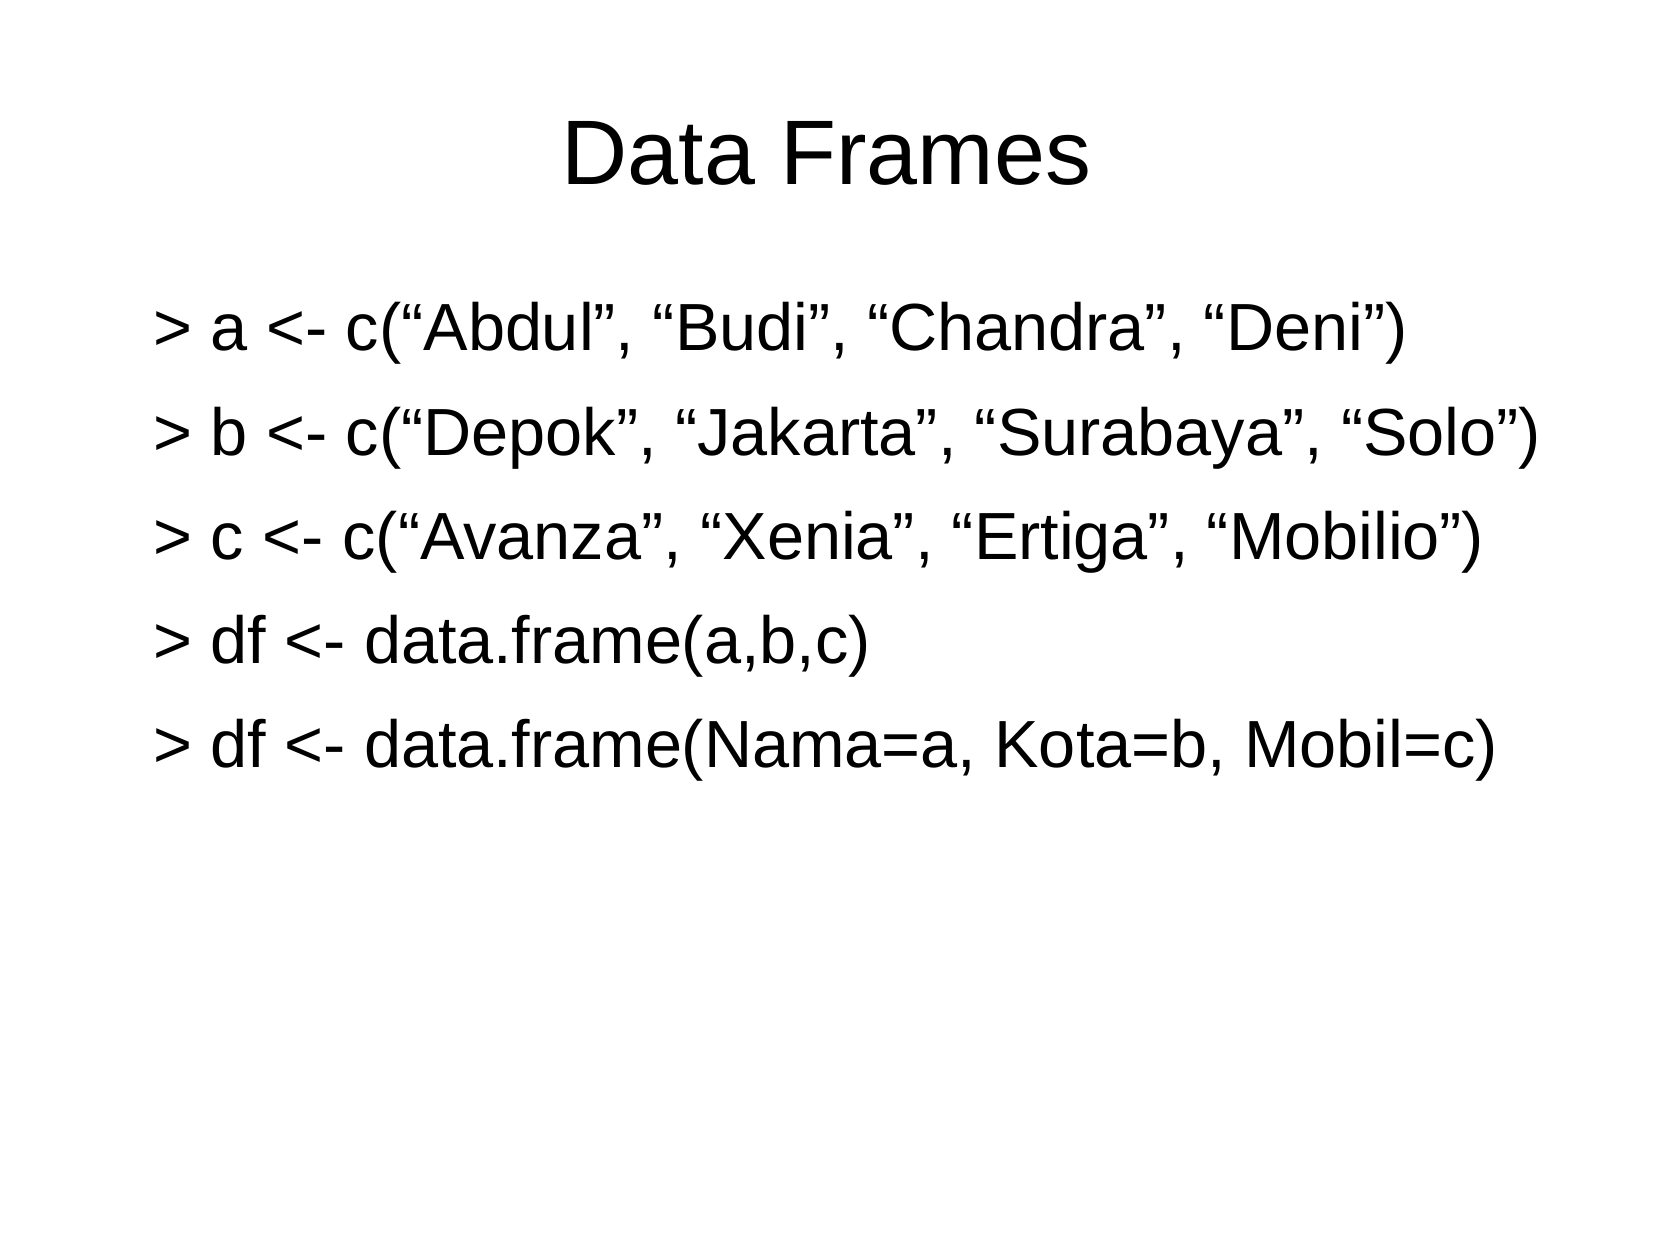

# Data Frames
> a <- c(“Abdul”, “Budi”, “Chandra”, “Deni”)
> b <- c(“Depok”, “Jakarta”, “Surabaya”, “Solo”)
> c <- c(“Avanza”, “Xenia”, “Ertiga”, “Mobilio”)
> df <- data.frame(a,b,c)
> df <- data.frame(Nama=a, Kota=b, Mobil=c)